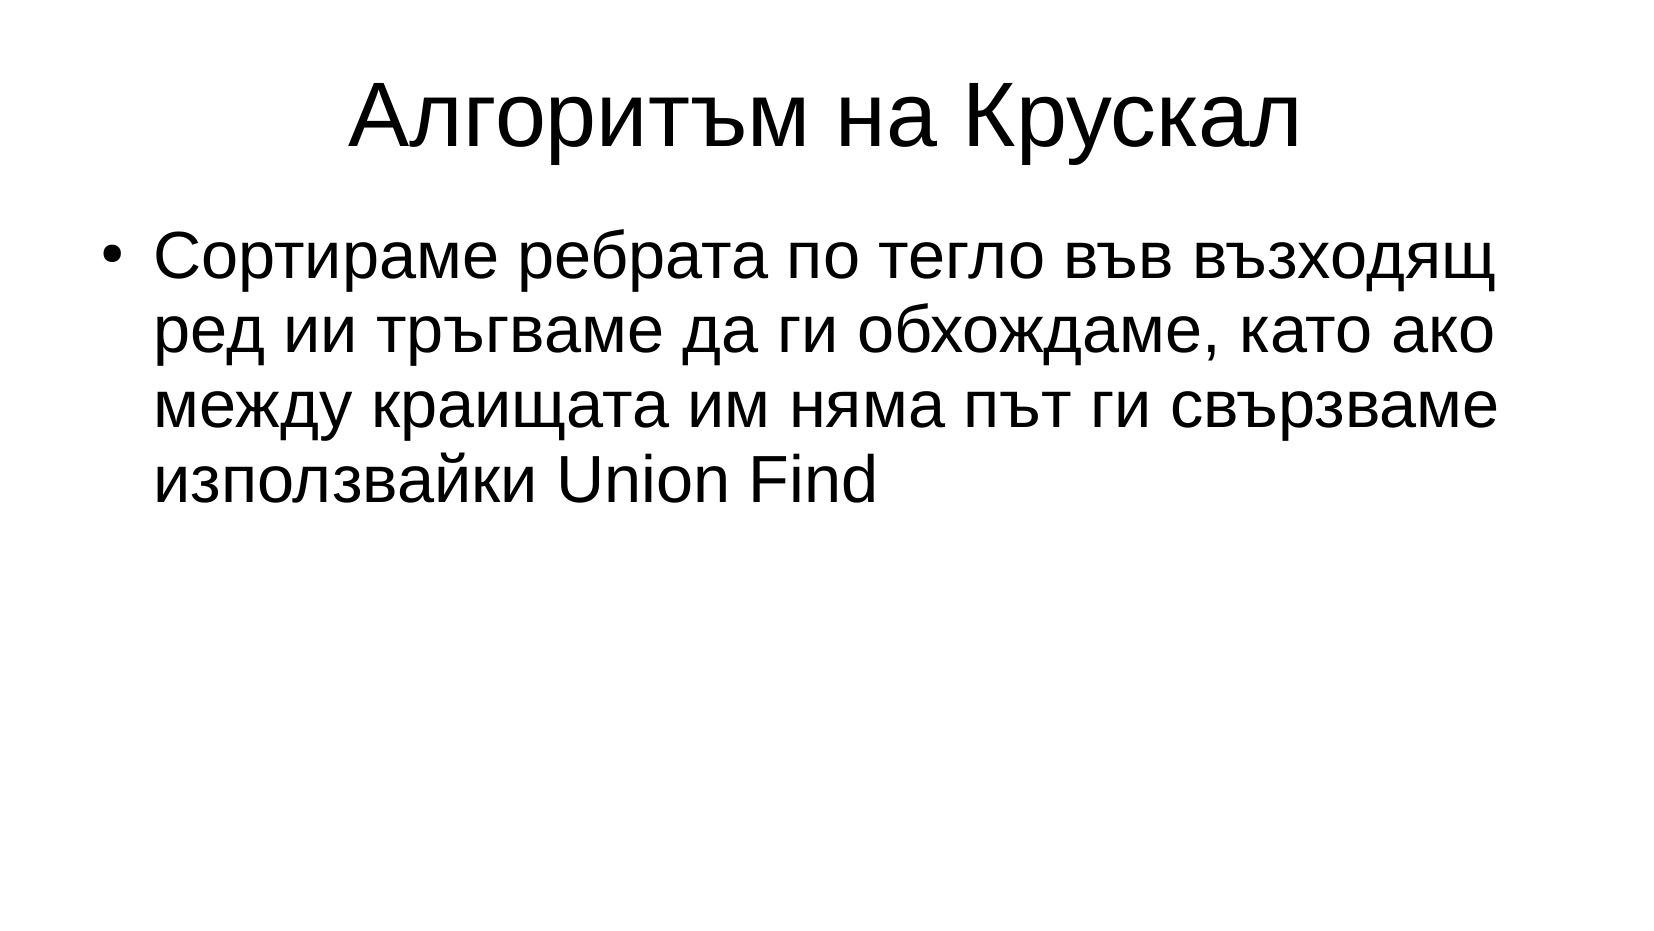

# Алгоритъм на Крускал
Сортираме ребрата по тегло във възходящ ред ии тръгваме да ги обхождаме, като ако между краищата им няма път ги свързваме използвайки Union Find